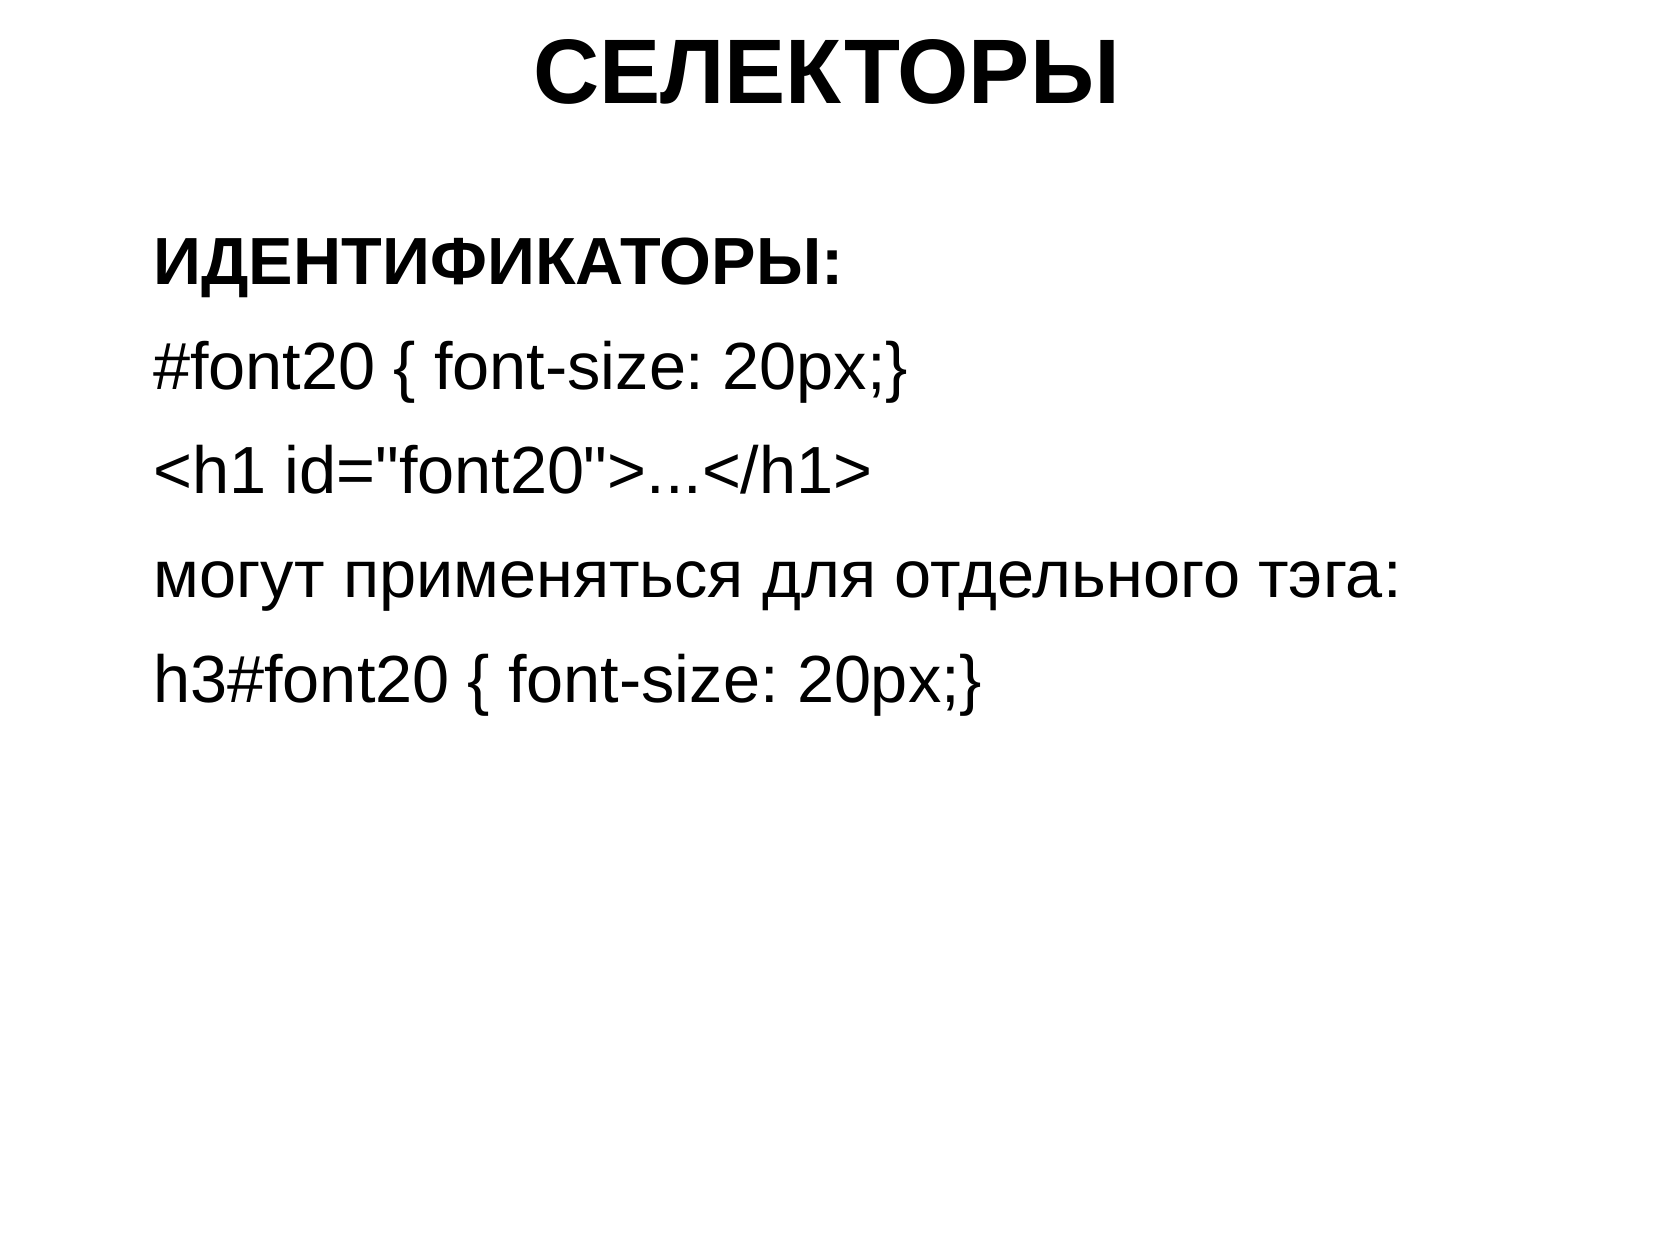

СЕЛЕКТОРЫ
# ИДЕНТИФИКАТОРЫ:
#font20 { font-size: 20px;}
<h1 id="font20">...</h1>
могут применяться для отдельного тэга:
h3#font20 { font-size: 20px;}